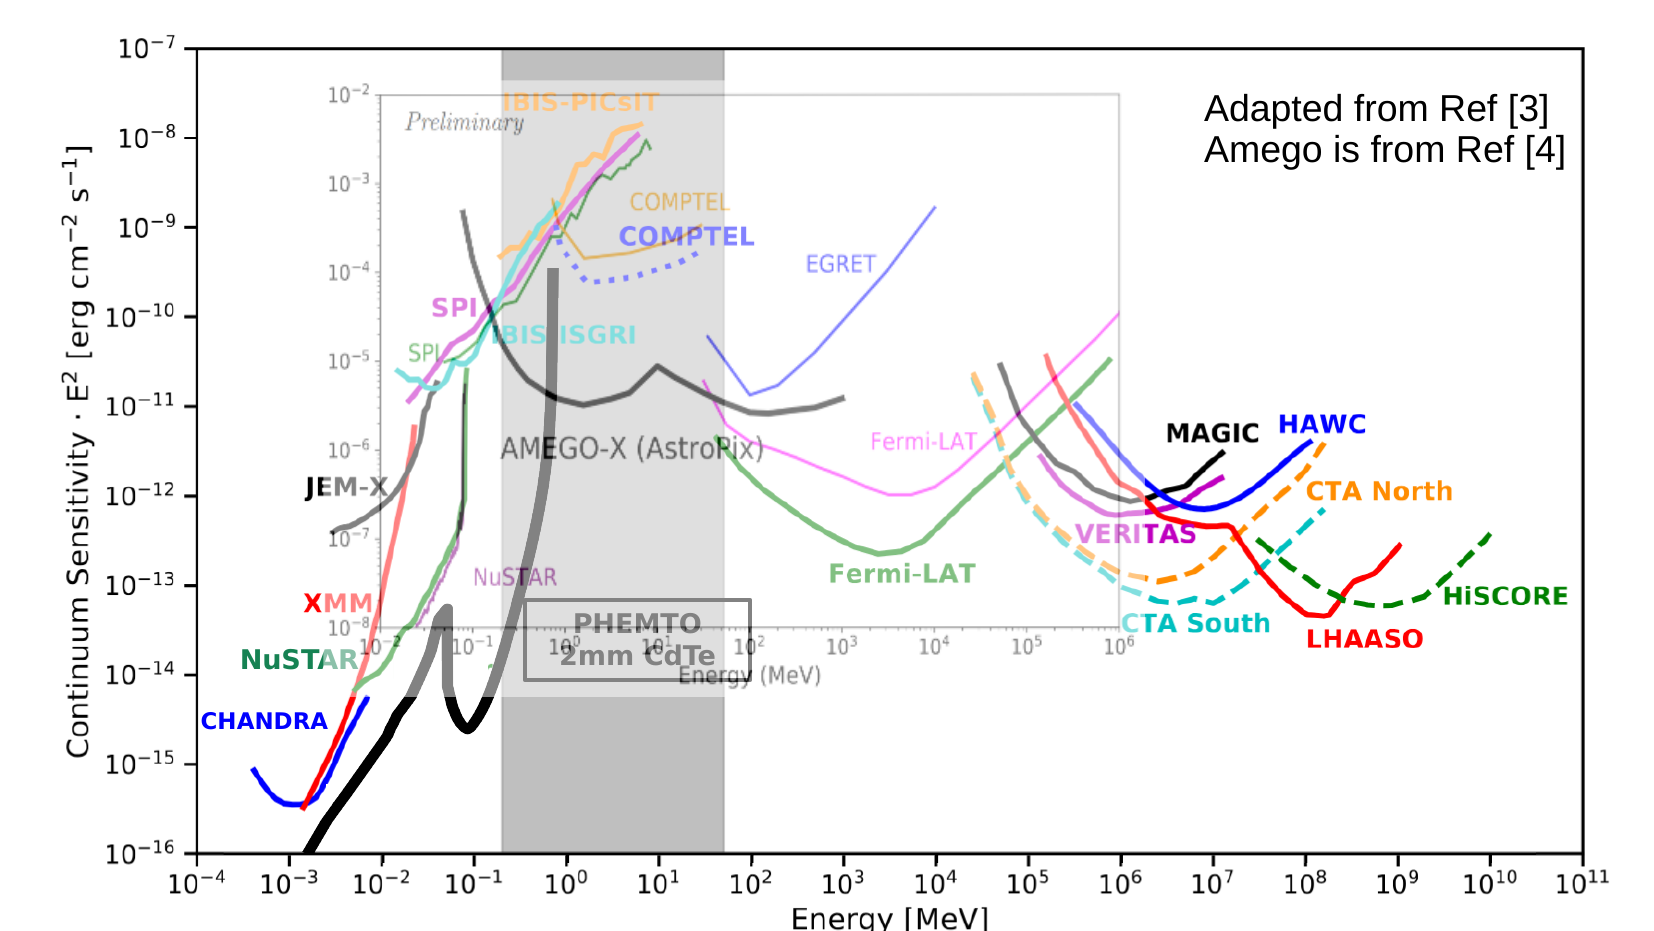

Adapted from Ref [3]
Amego is from Ref [4]
PHEMTO
2mm CdTe
NuSTAR
CHANDRA